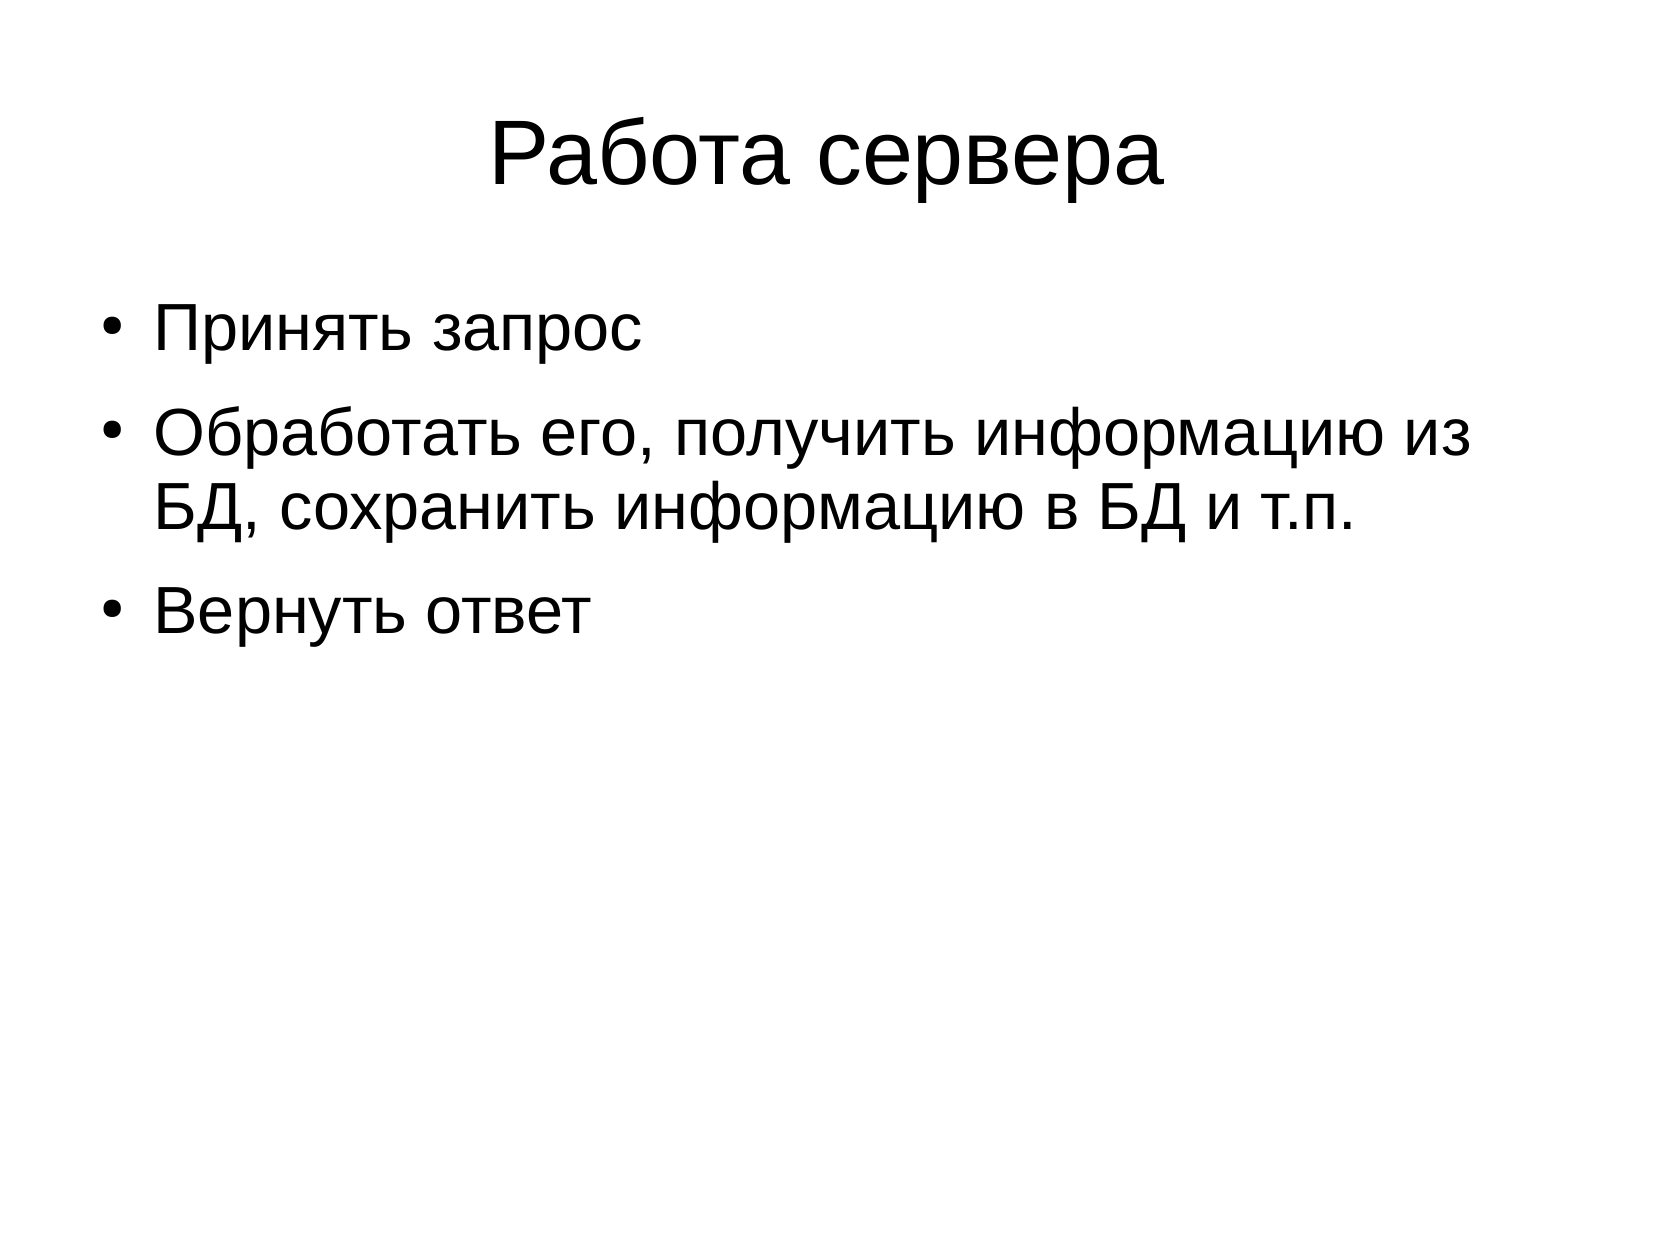

# Работа сервера
Принять запрос
Обработать его, получить информацию из БД, сохранить информацию в БД и т.п.
Вернуть ответ